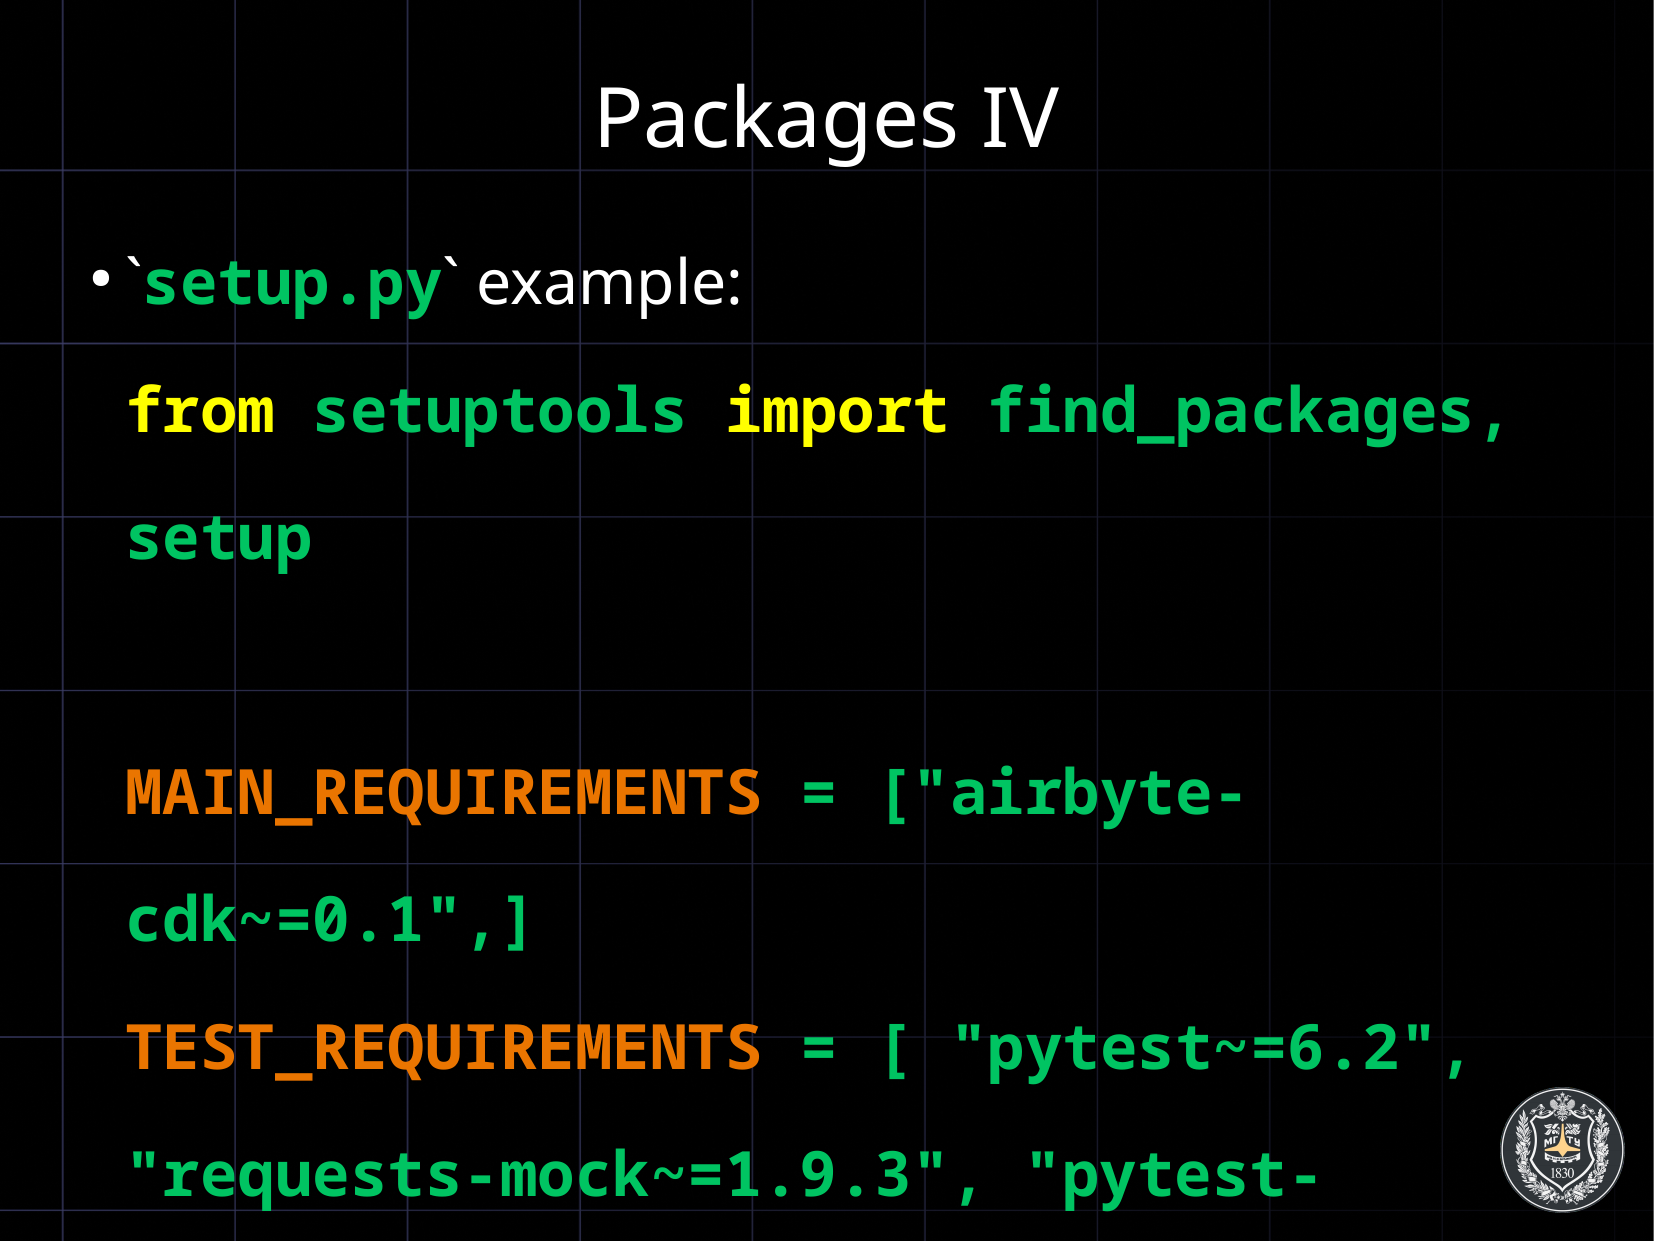

# Packages IV
`setup.py` example:
from setuptools import find_packages, setup
MAIN_REQUIREMENTS = ["airbyte-cdk~=0.1",]
TEST_REQUIREMENTS = [ "pytest~=6.2",
"requests-mock~=1.9.3", "pytest-mock~=3.6.1"]